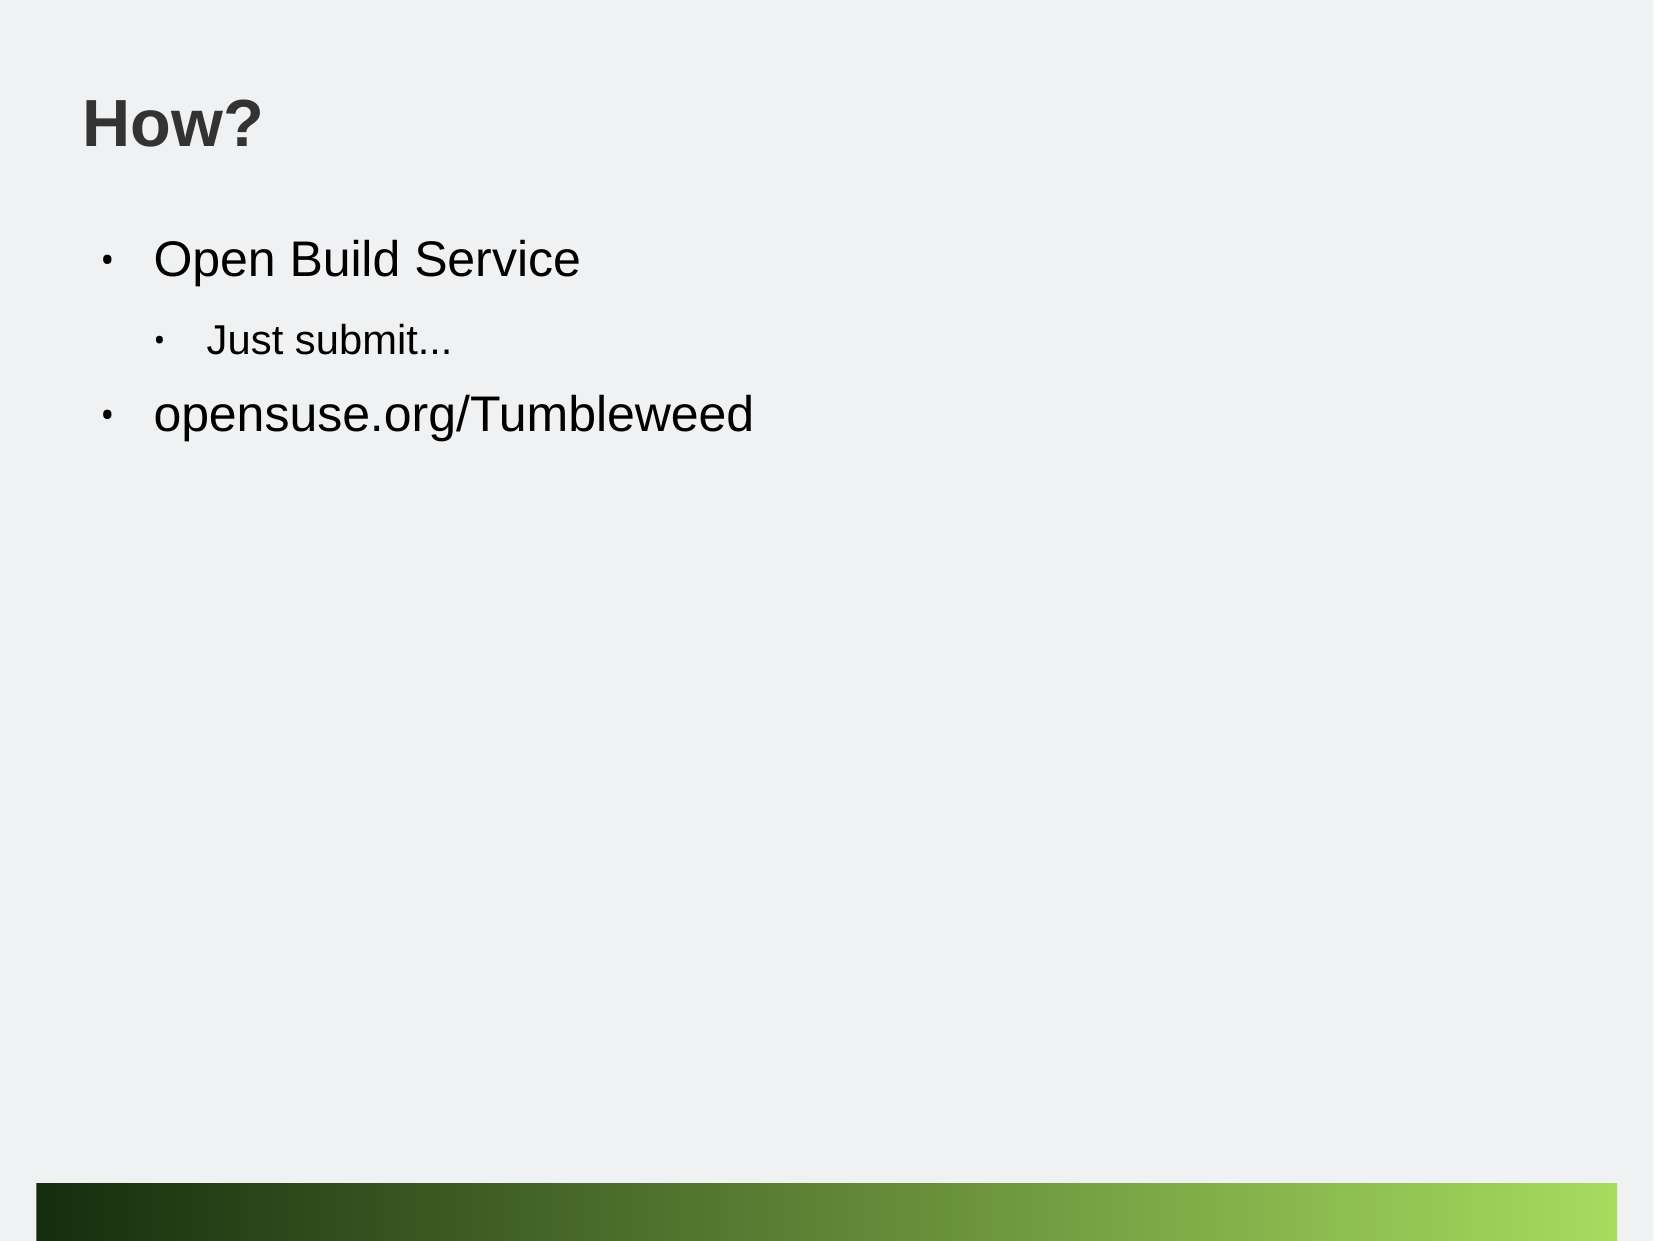

# How?
Open Build Service
Just submit...
opensuse.org/Tumbleweed